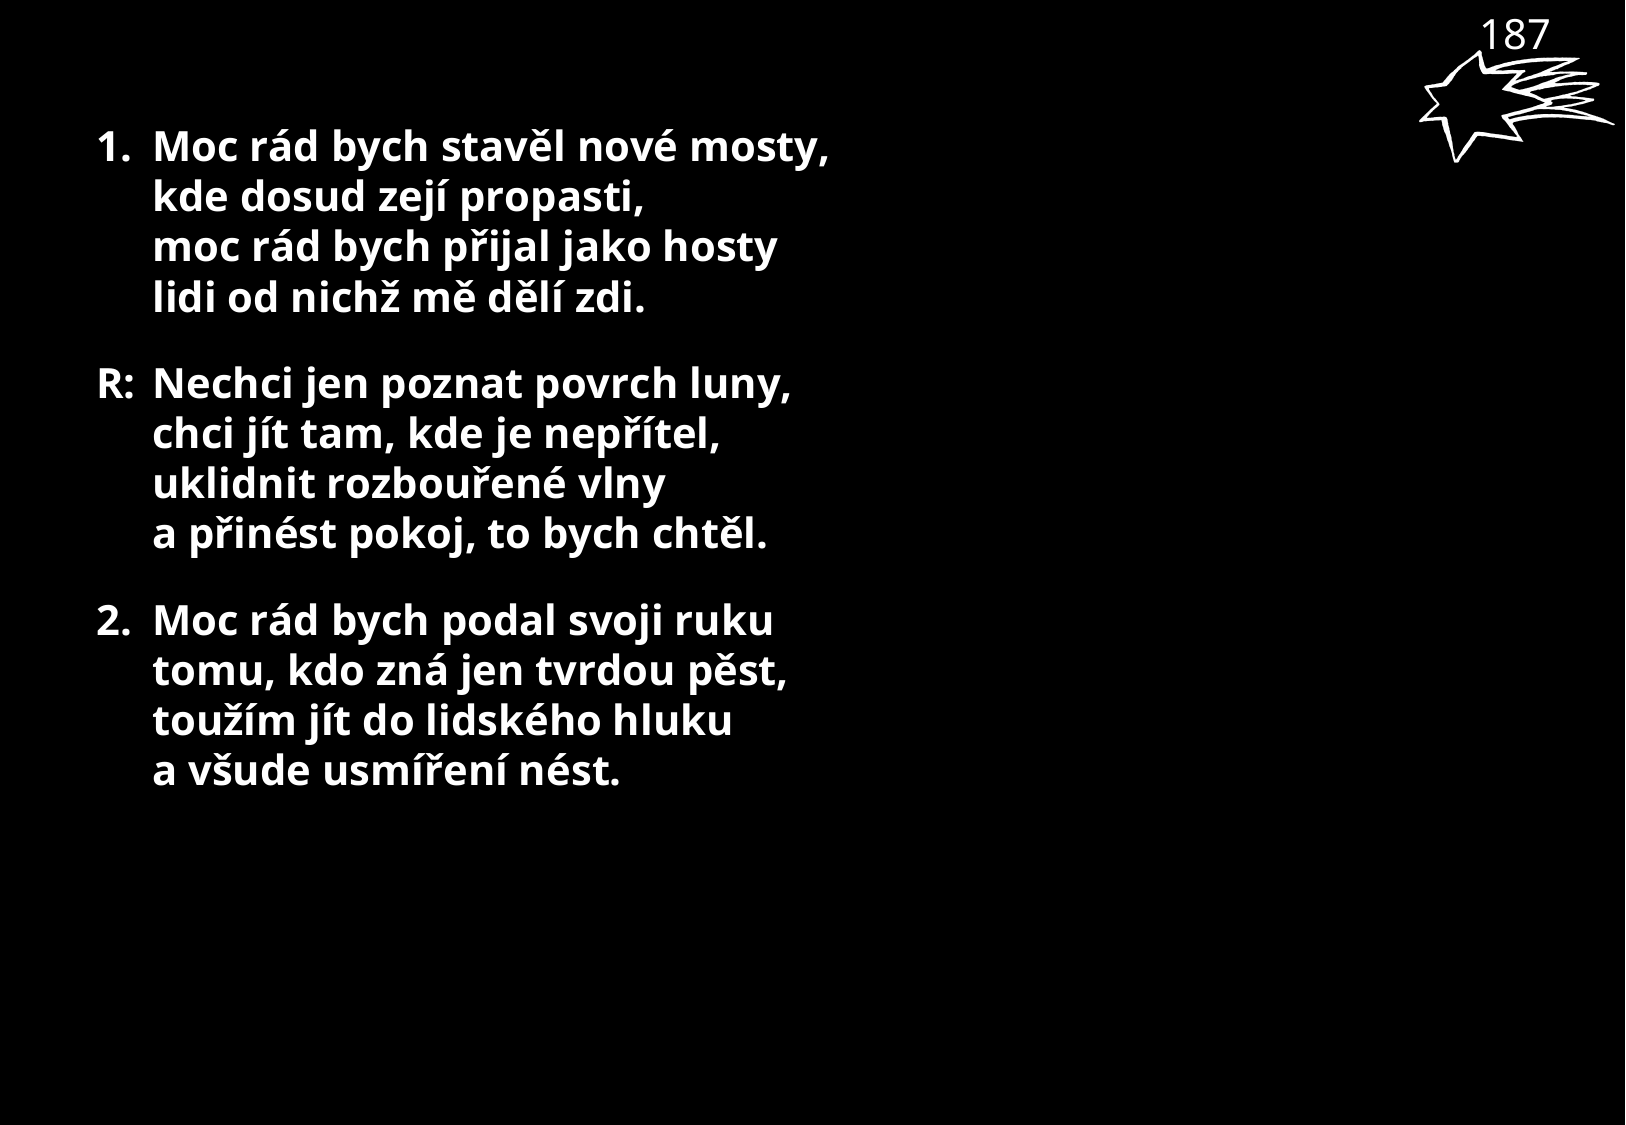

187
# 1. 	Moc rád bych stavěl nové mosty, kde dosud zejí propasti, moc rád bych přijal jako hosty lidi od nichž mě dělí zdi.
R: 	Nechci jen poznat povrch luny,
chci jít tam, kde je nepřítel,
uklidnit rozbouřené vlny
a přinést pokoj, to bych chtěl.
Moc rád bych podal svoji ruku
tomu, kdo zná jen tvrdou pěst,
toužím jít do lidského hluku
a všude usmíření nést.